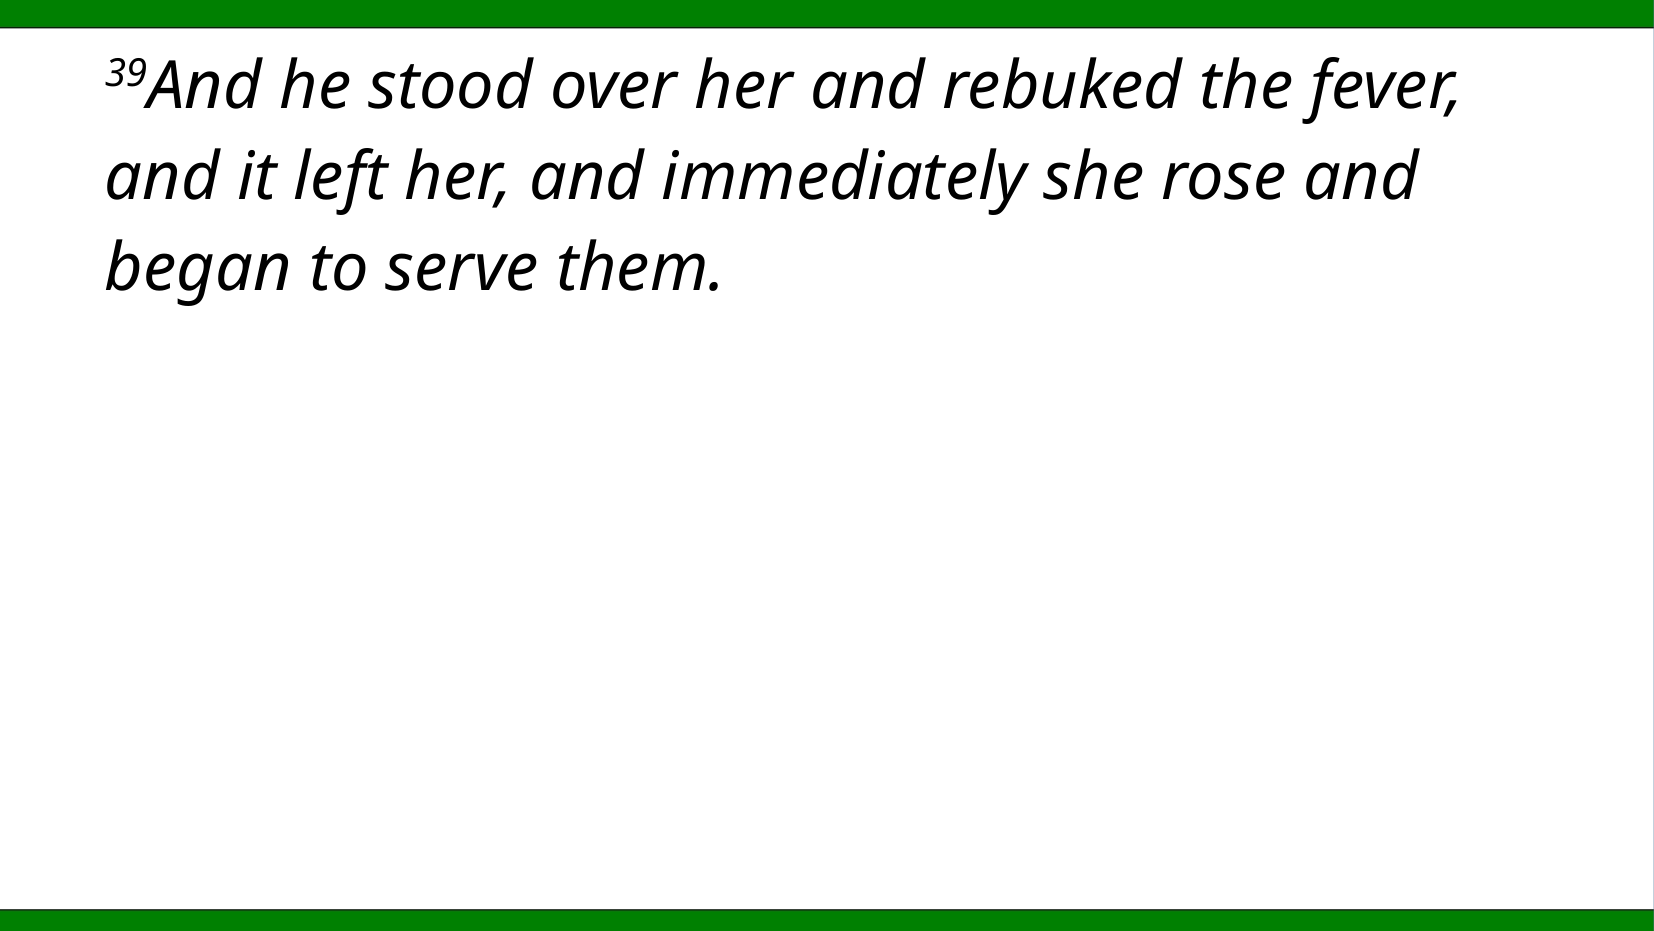

39And he stood over her and rebuked the fever, and it left her, and immediately she rose and began to serve them.